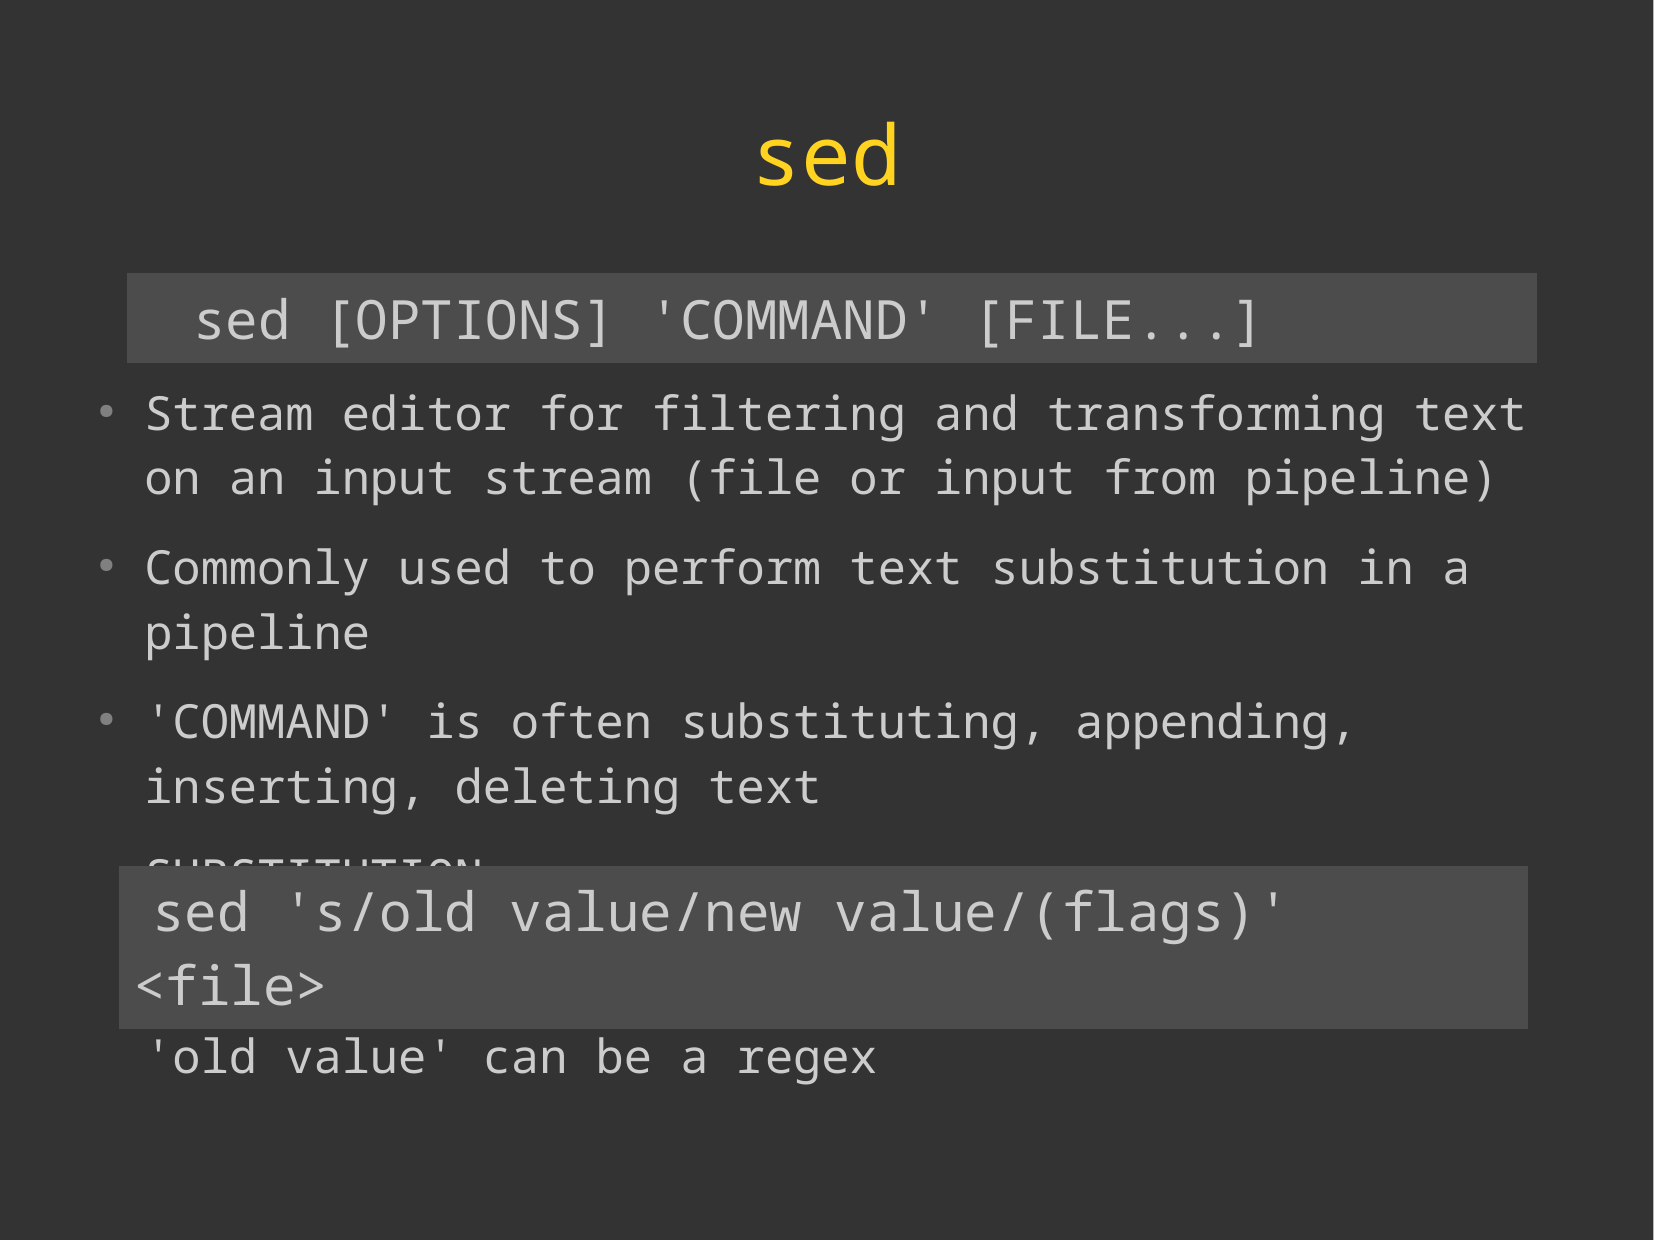

# sed
| sed [OPTIONS] 'COMMAND' [FILE...] |
| --- |
| sed [OPTIONS] 'COMMAND' [FILE...] |
| --- |
| sed [OPTIONS] 'COMMAND' [FILE...] |
| --- |
Stream editor for filtering and transforming text on an input stream (file or input from pipeline)
Commonly used to perform text substitution in a pipeline
'COMMAND' is often substituting, appending, inserting, deleting text
SUBSTITUTION:
'old value' can be a regex
| sed 's/old value/new value/(flags)' <file> |
| --- |